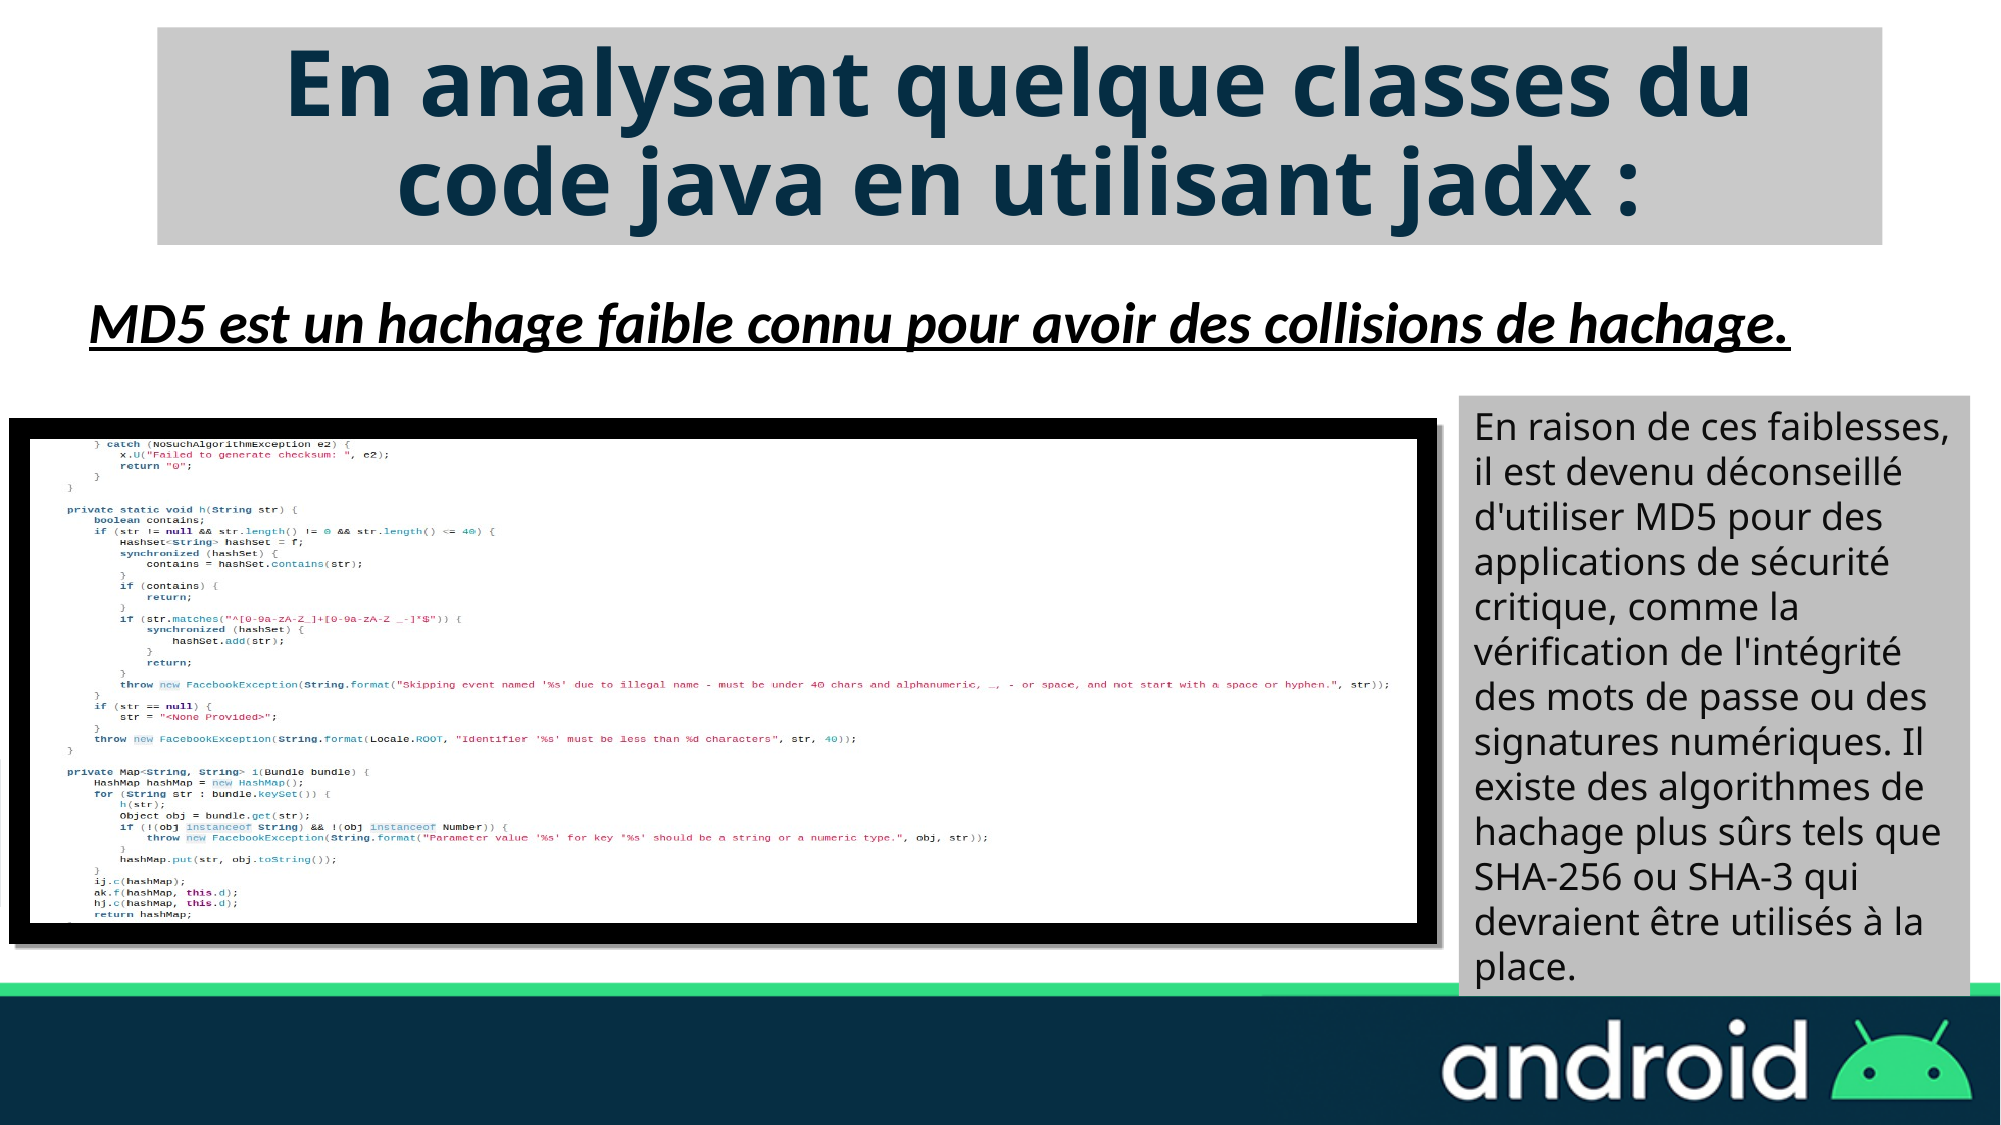

# En analysant quelque classes du code java en utilisant jadx :
MD5 est un hachage faible connu pour avoir des collisions de hachage.
En raison de ces faiblesses, il est devenu déconseillé d'utiliser MD5 pour des applications de sécurité critique, comme la vérification de l'intégrité des mots de passe ou des signatures numériques. Il existe des algorithmes de hachage plus sûrs tels que SHA-256 ou SHA-3 qui devraient être utilisés à la place.